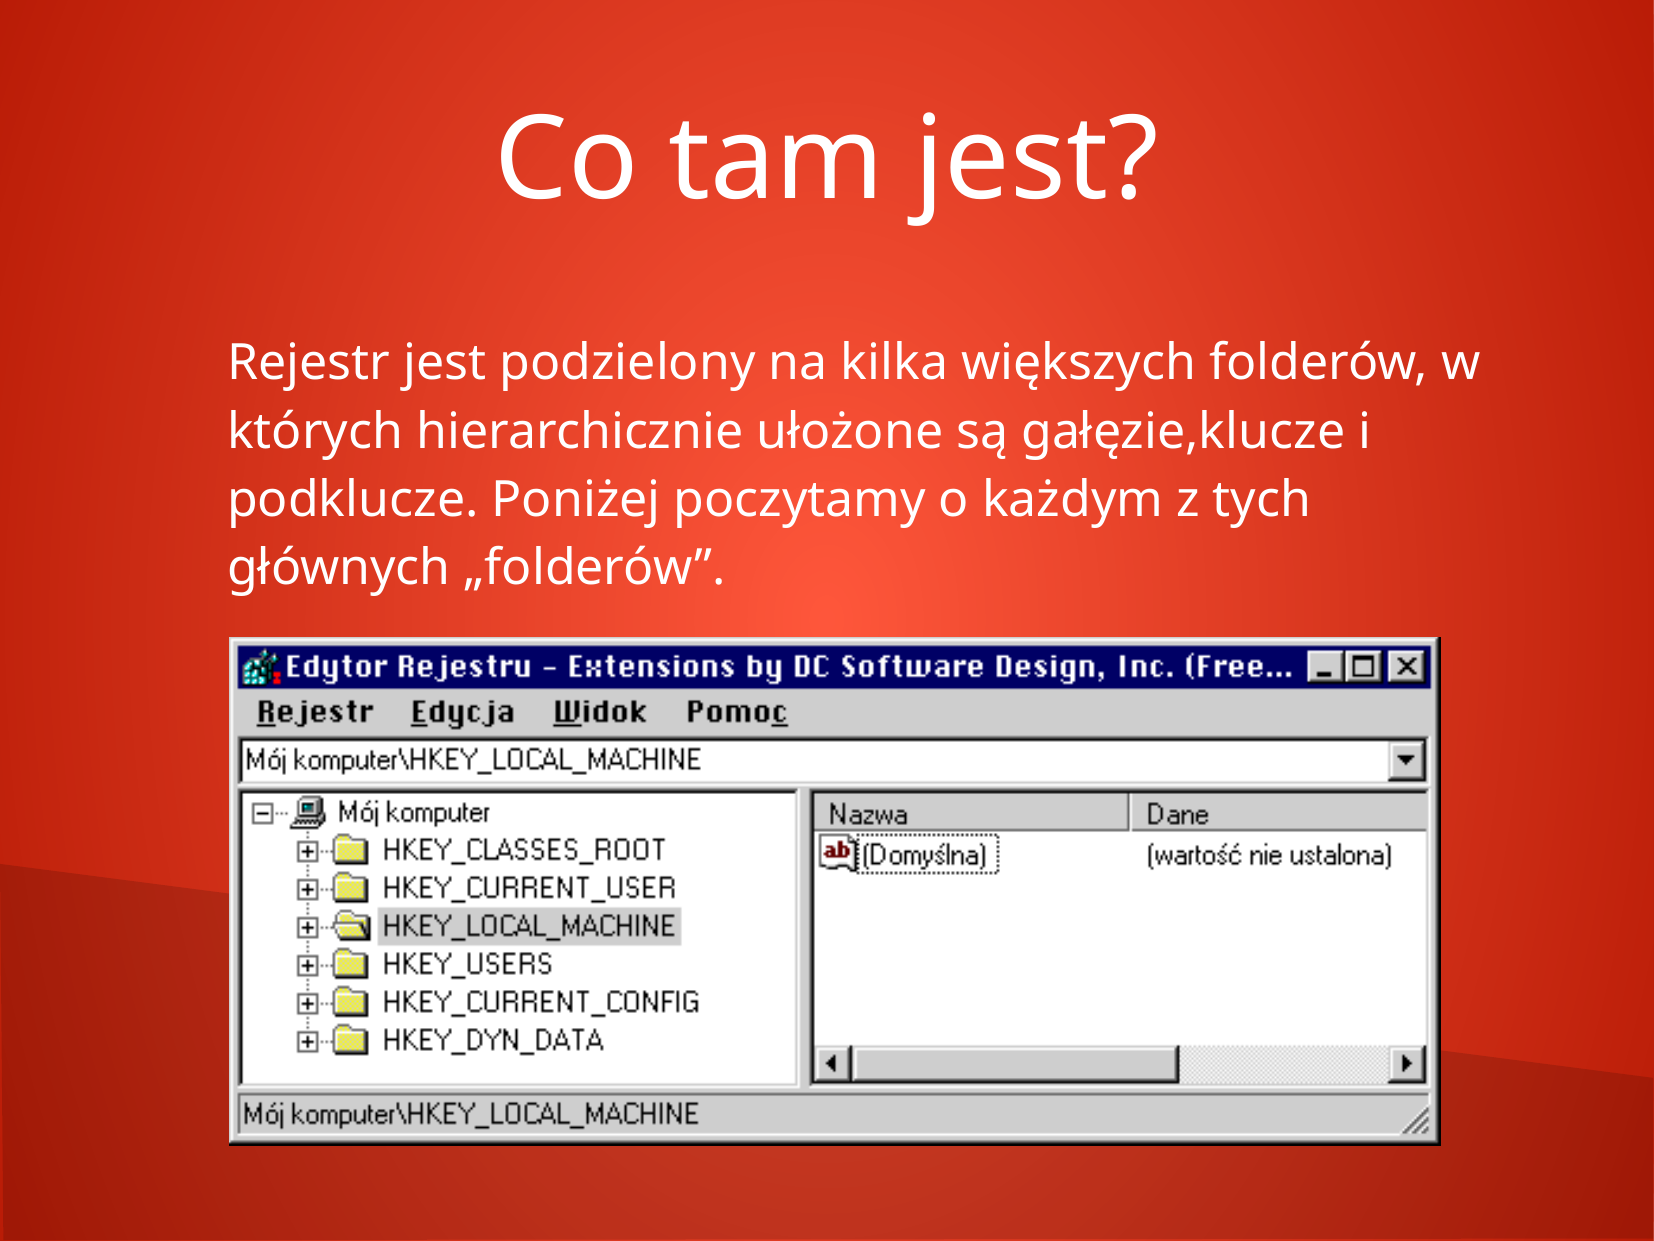

# Co tam jest?
Rejestr jest podzielony na kilka większych folderów, w których hierarchicznie ułożone są gałęzie,klucze i podklucze. Poniżej poczytamy o każdym z tych głównych „folderów”.